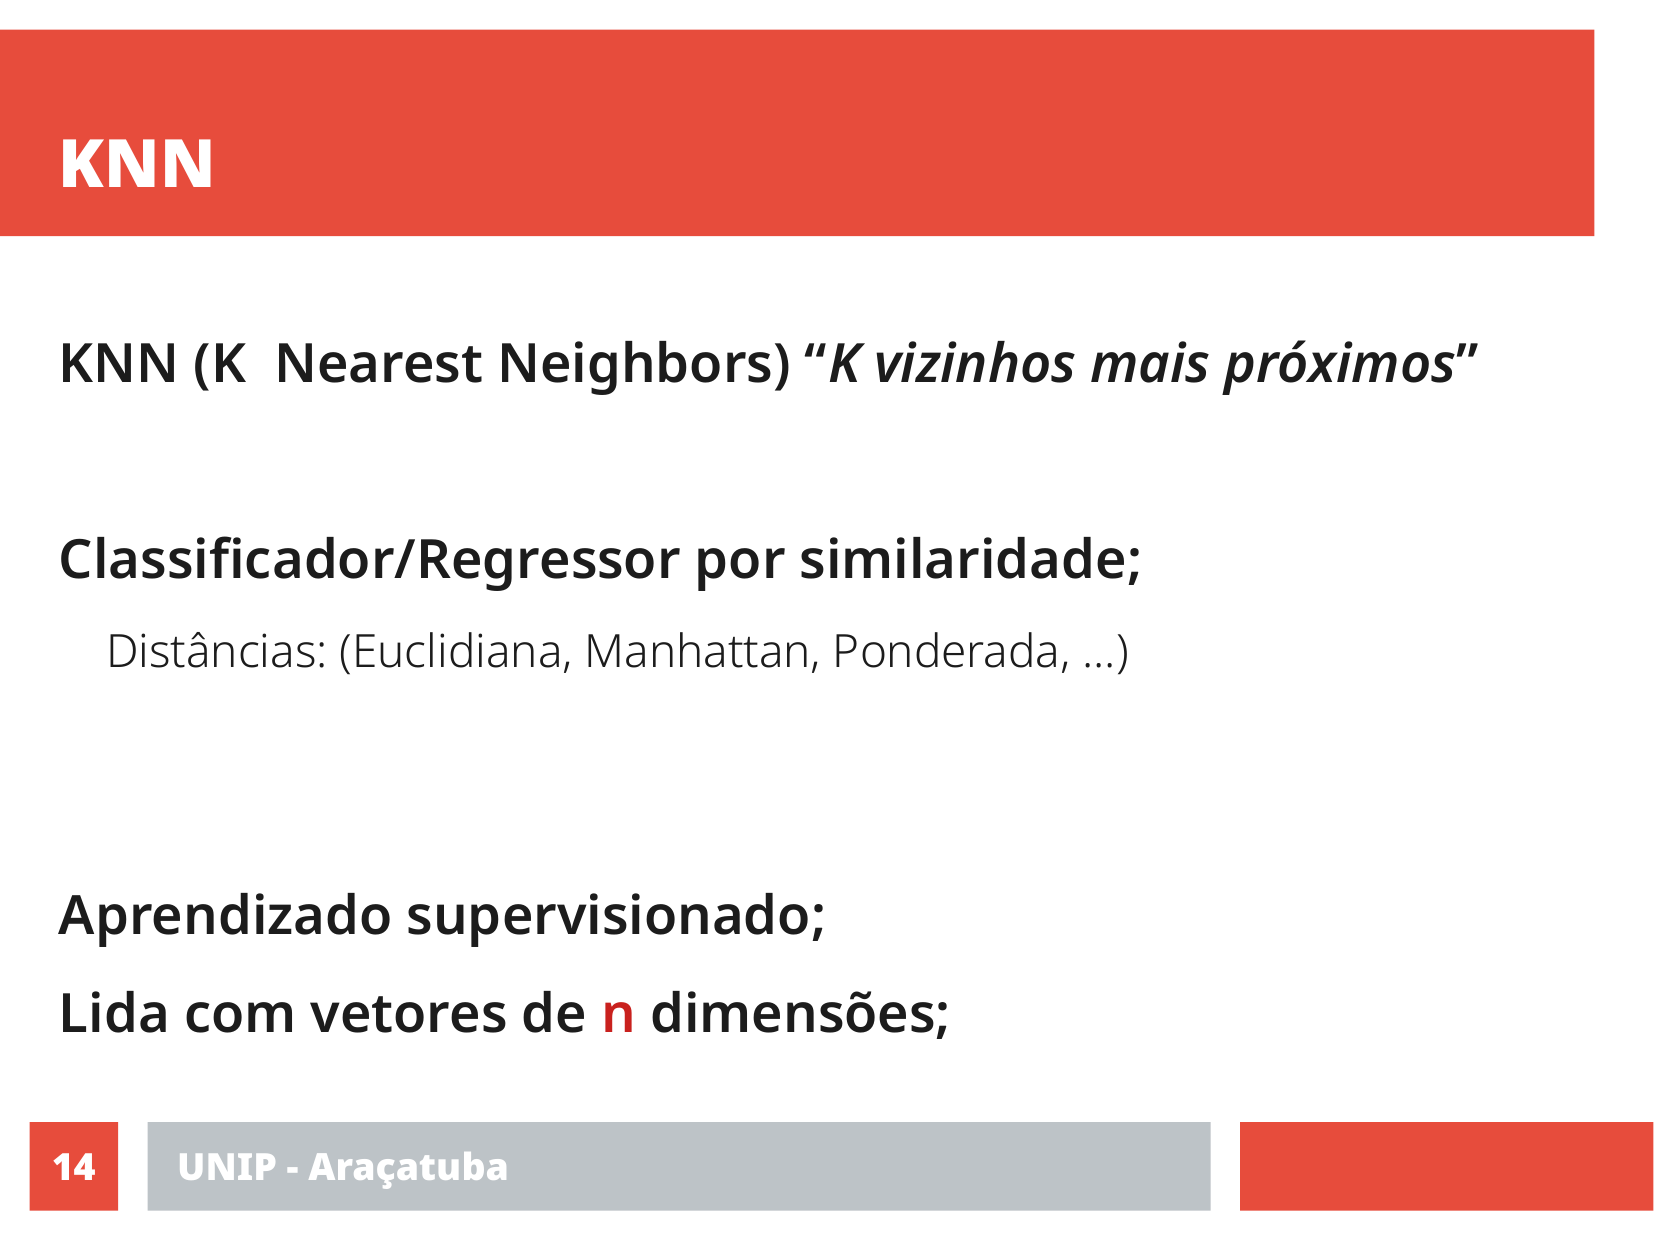

# KNN
KNN (K Nearest Neighbors) “K vizinhos mais próximos”
Classificador/Regressor por similaridade;
Distâncias: (Euclidiana, Manhattan, Ponderada, ...)
Aprendizado supervisionado;
Lida com vetores de n dimensões;
14
UNIP - Araçatuba